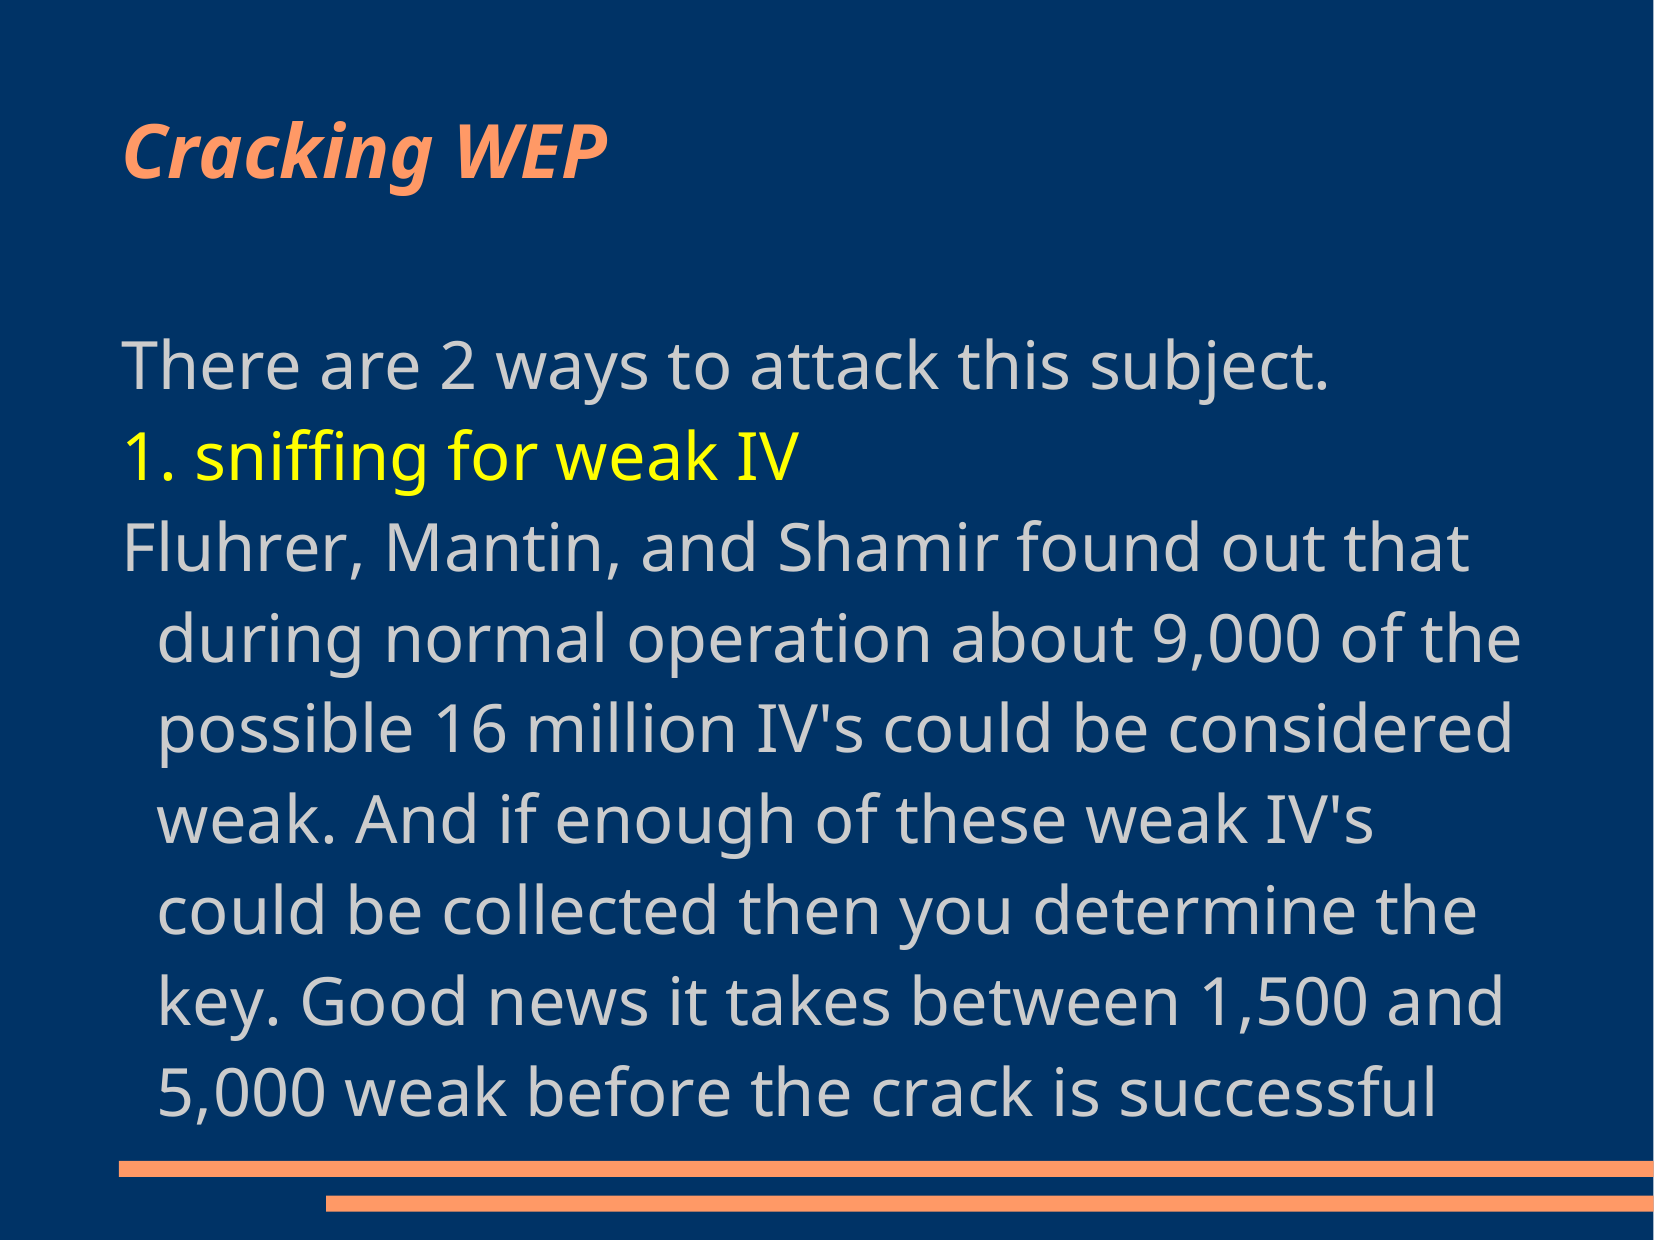

# Cracking WEP
There are 2 ways to attack this subject.
1. sniffing for weak IV
Fluhrer, Mantin, and Shamir found out that during normal operation about 9,000 of the possible 16 million IV's could be considered weak. And if enough of these weak IV's could be collected then you determine the key. Good news it takes between 1,500 and 5,000 weak before the crack is successful